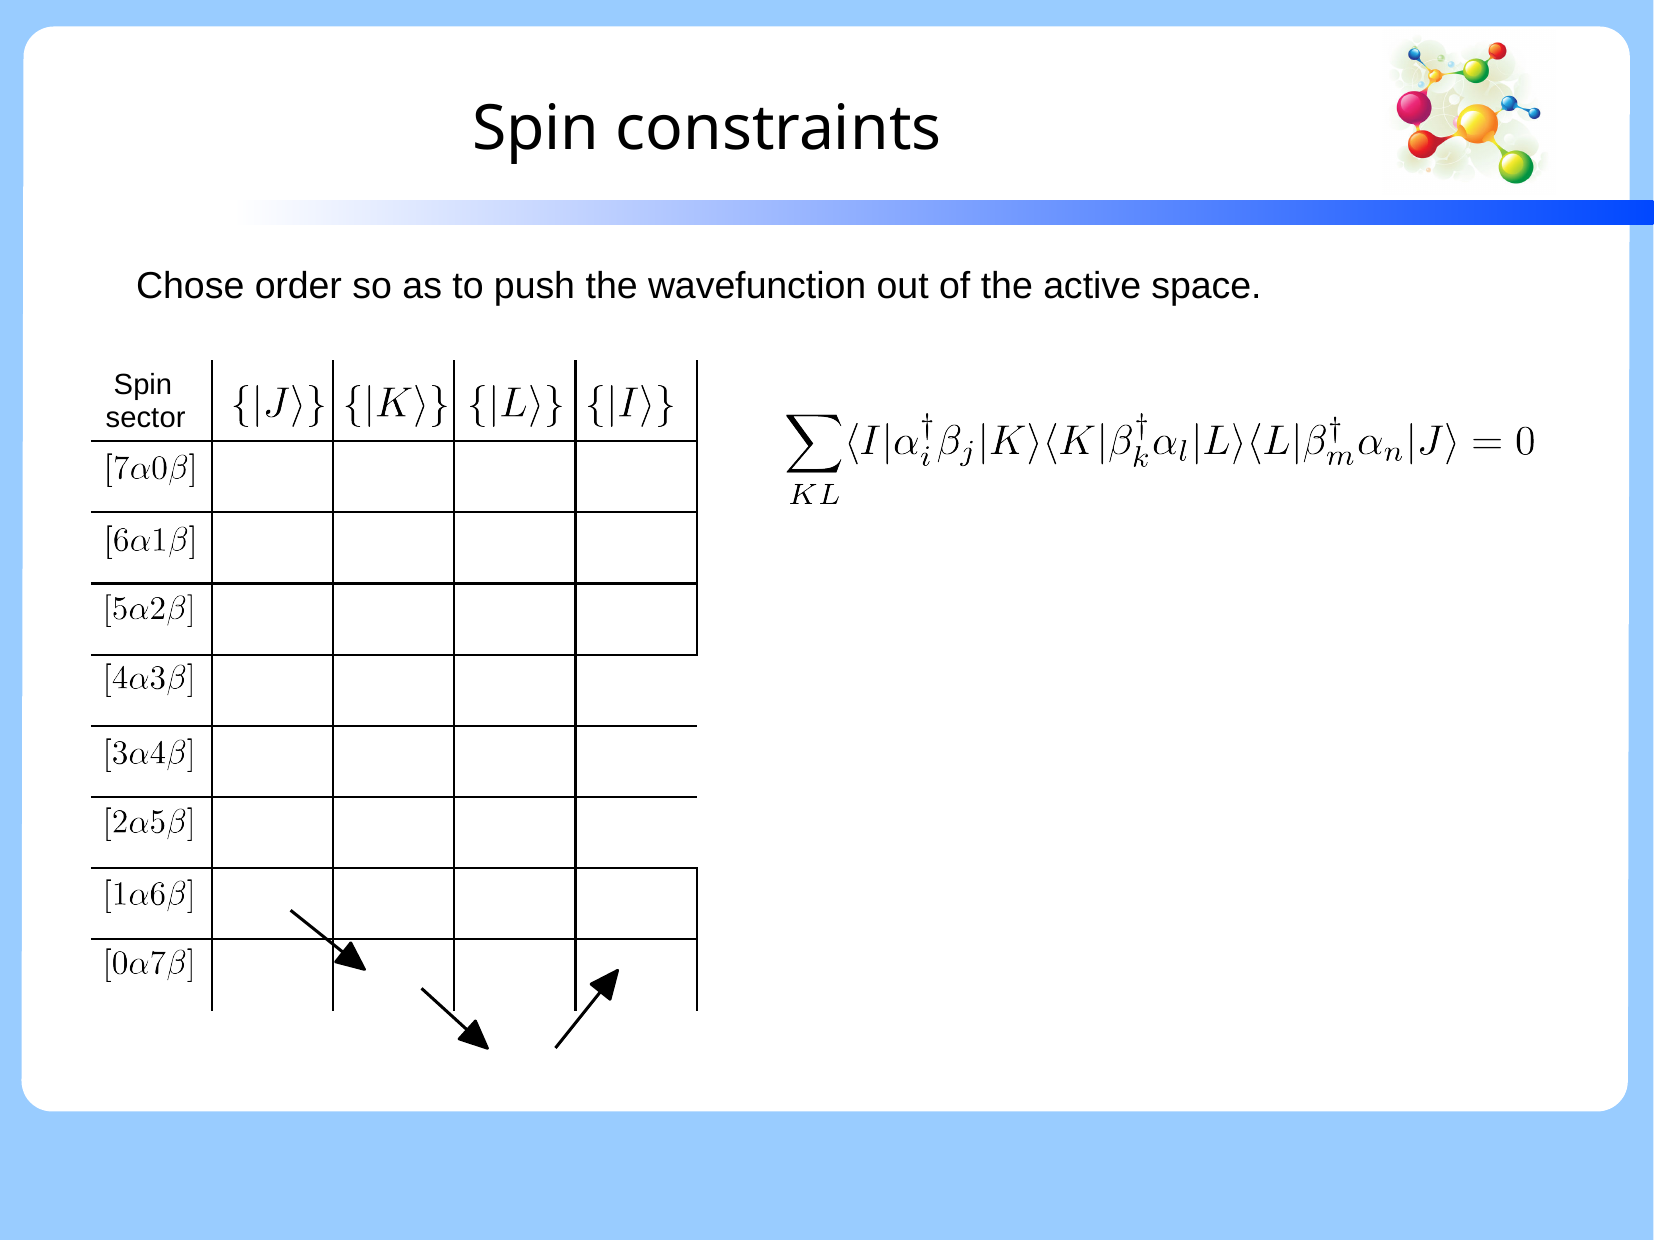

# Spin constraints
Chose order so as to push the wavefunction out of the active space.
| Spin sector | | | | |
| --- | --- | --- | --- | --- |
| | | | | |
| | | | | |
| | | | | |
| | | | | |
| | | | | |
| | | | | |
| | | | | |
| | | | | |